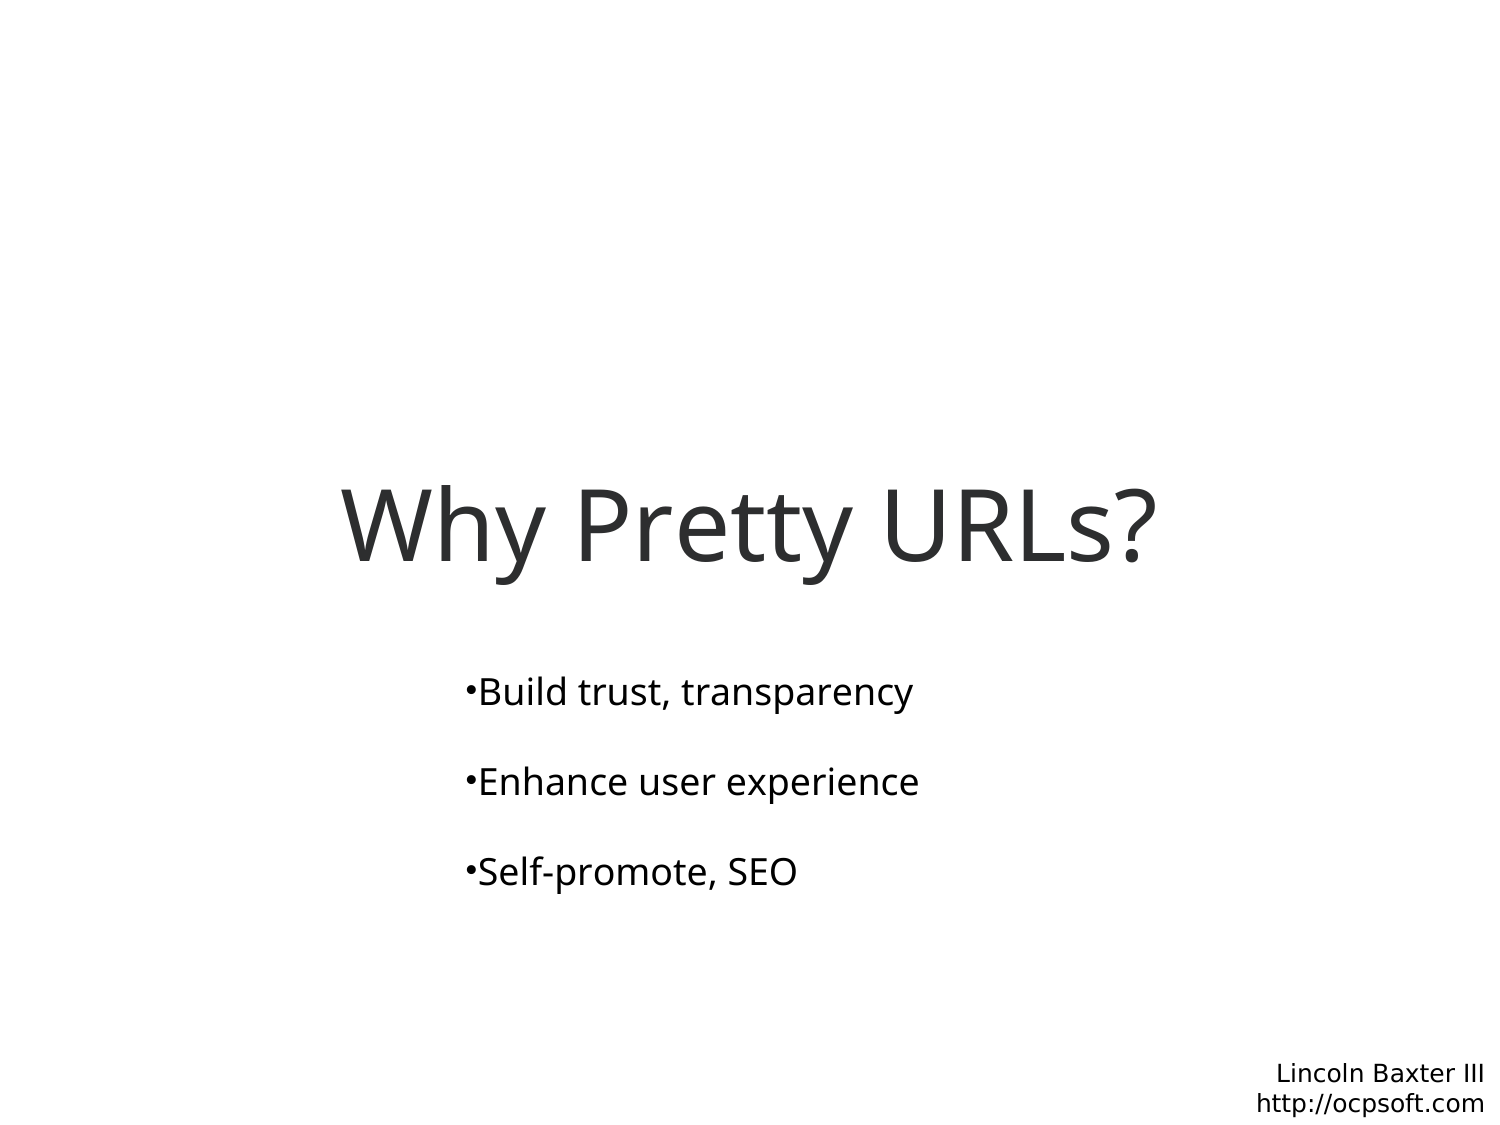

# Why Pretty URLs?
Build trust, transparency
Enhance user experience
Self-promote, SEO